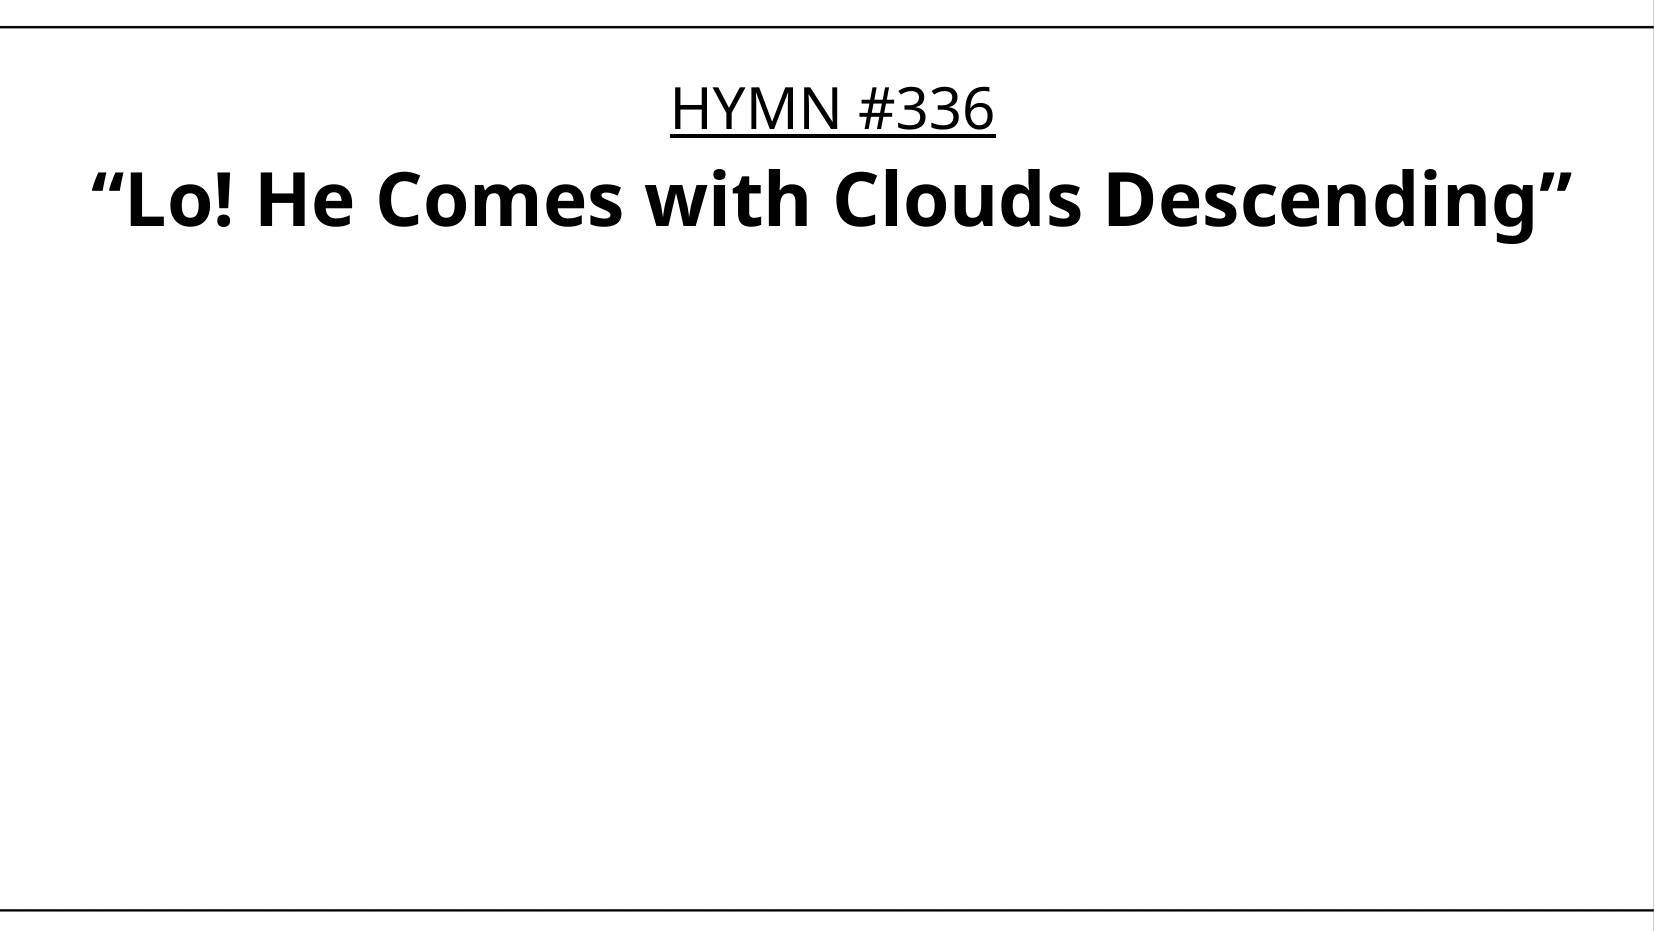

HYMN #336
“Lo! He Comes with Clouds Descending”